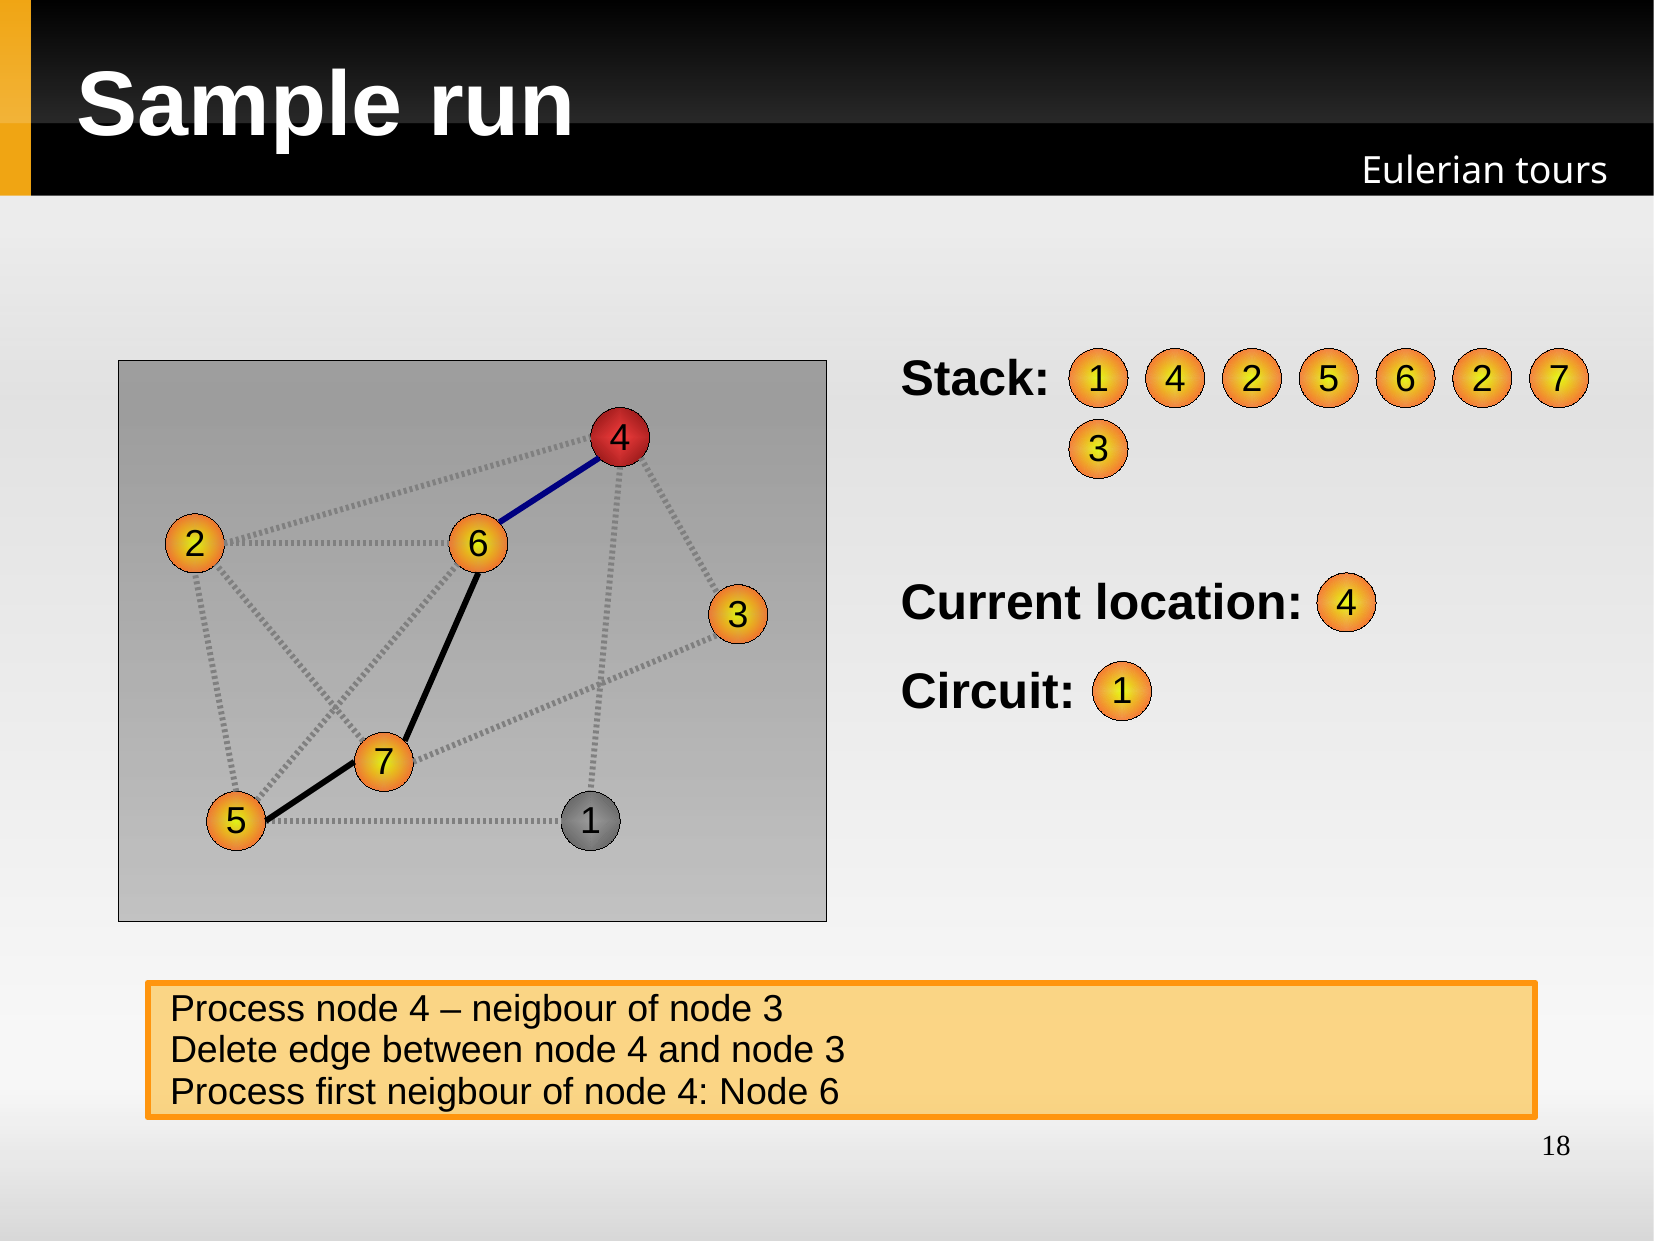

# Sample run
Stack:
1
4
2
5
6
2
7
4
3
2
6
Current location:
4
3
Circuit:
1
7
5
1
 Process node 4 – neigbour of node 3
 Delete edge between node 4 and node 3
 Process first neigbour of node 4: Node 6
18